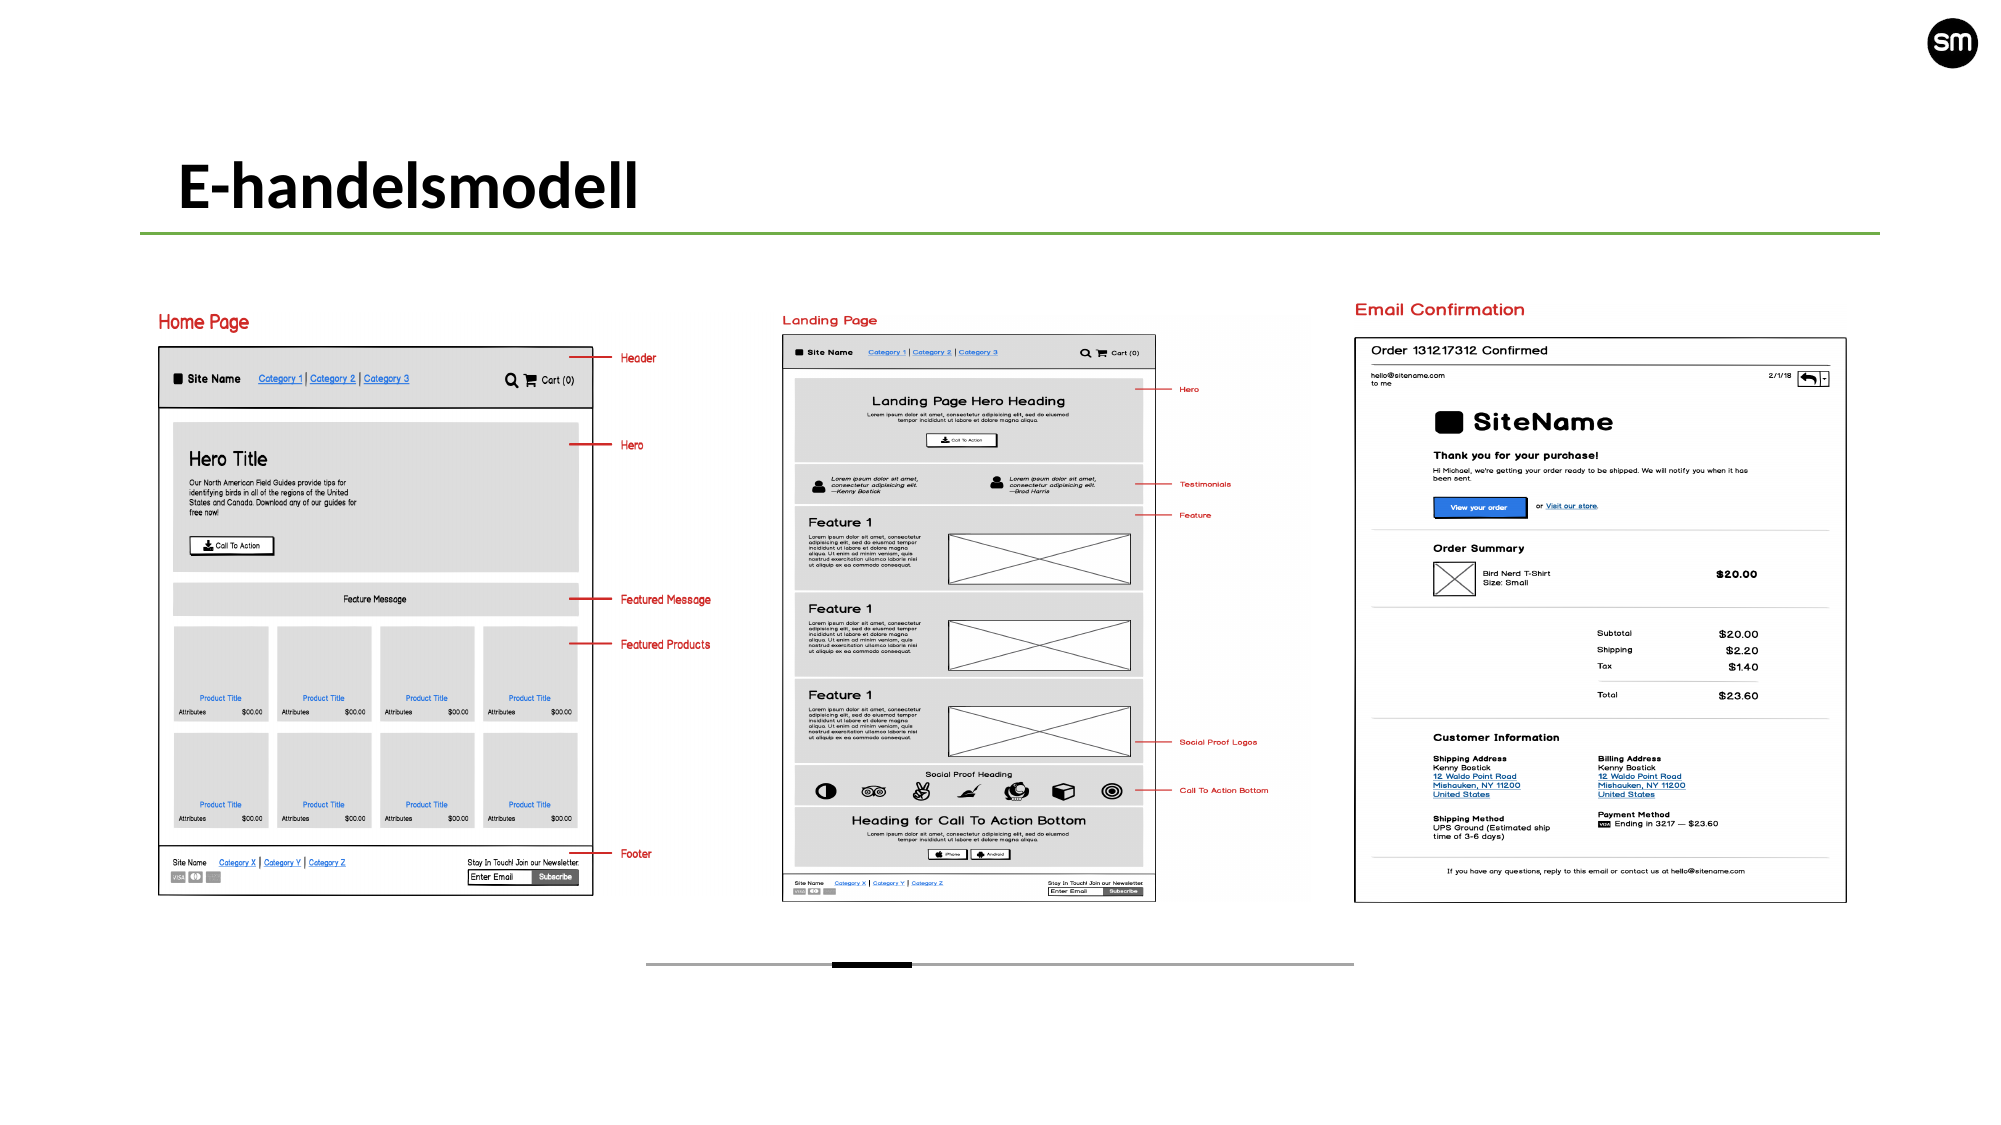

E-handelsmodell
Utmaningar
Brist på struktur
Brist på ordentlig marknadsundersökning
Beslutsfattandet tar längre tid på grund av hierarki
Mentorskap från grunderna